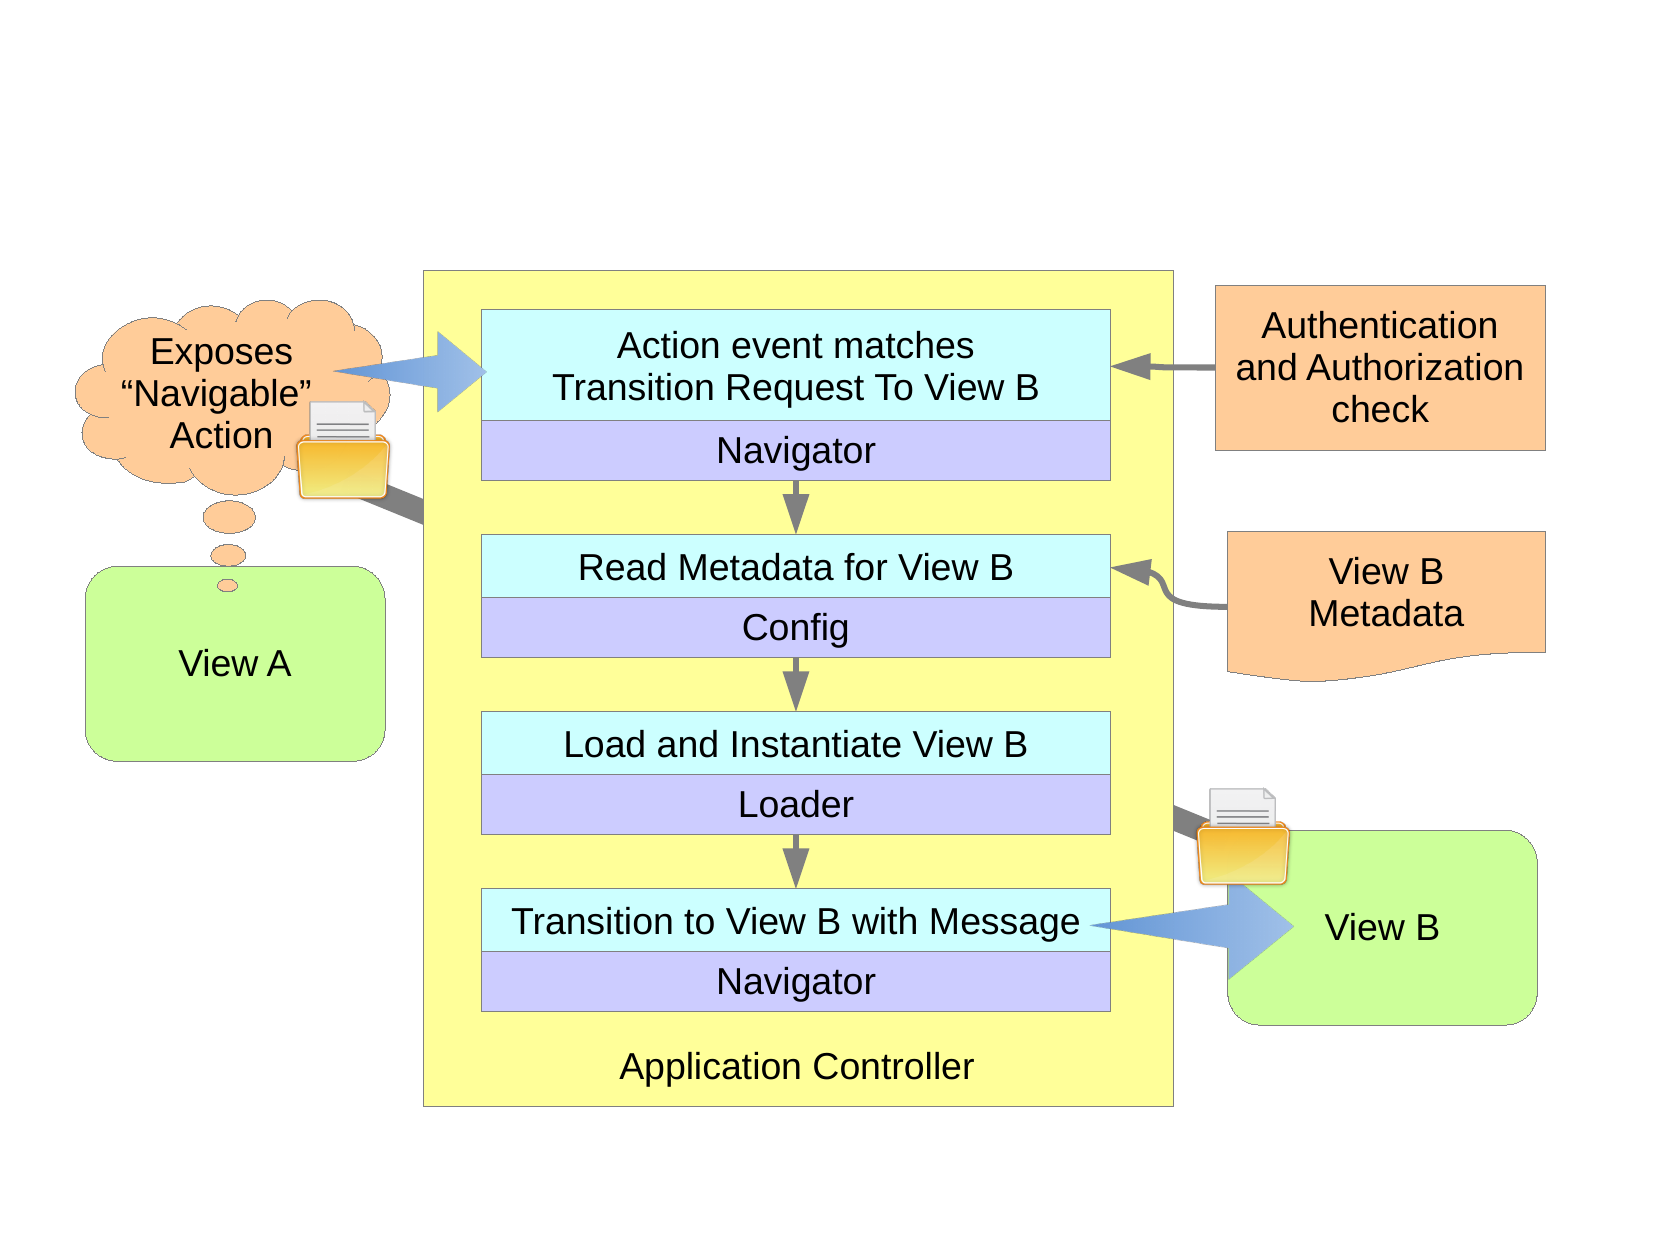

Authentication
and Authorization
check
Exposes
“Navigable”
Action
Action event matches
Transition Request To View B
Navigator
View B
Metadata
Read Metadata for View B
View A
Config
Load and Instantiate View B
Loader
View B
Transition to View B with Message
Navigator
Application Controller